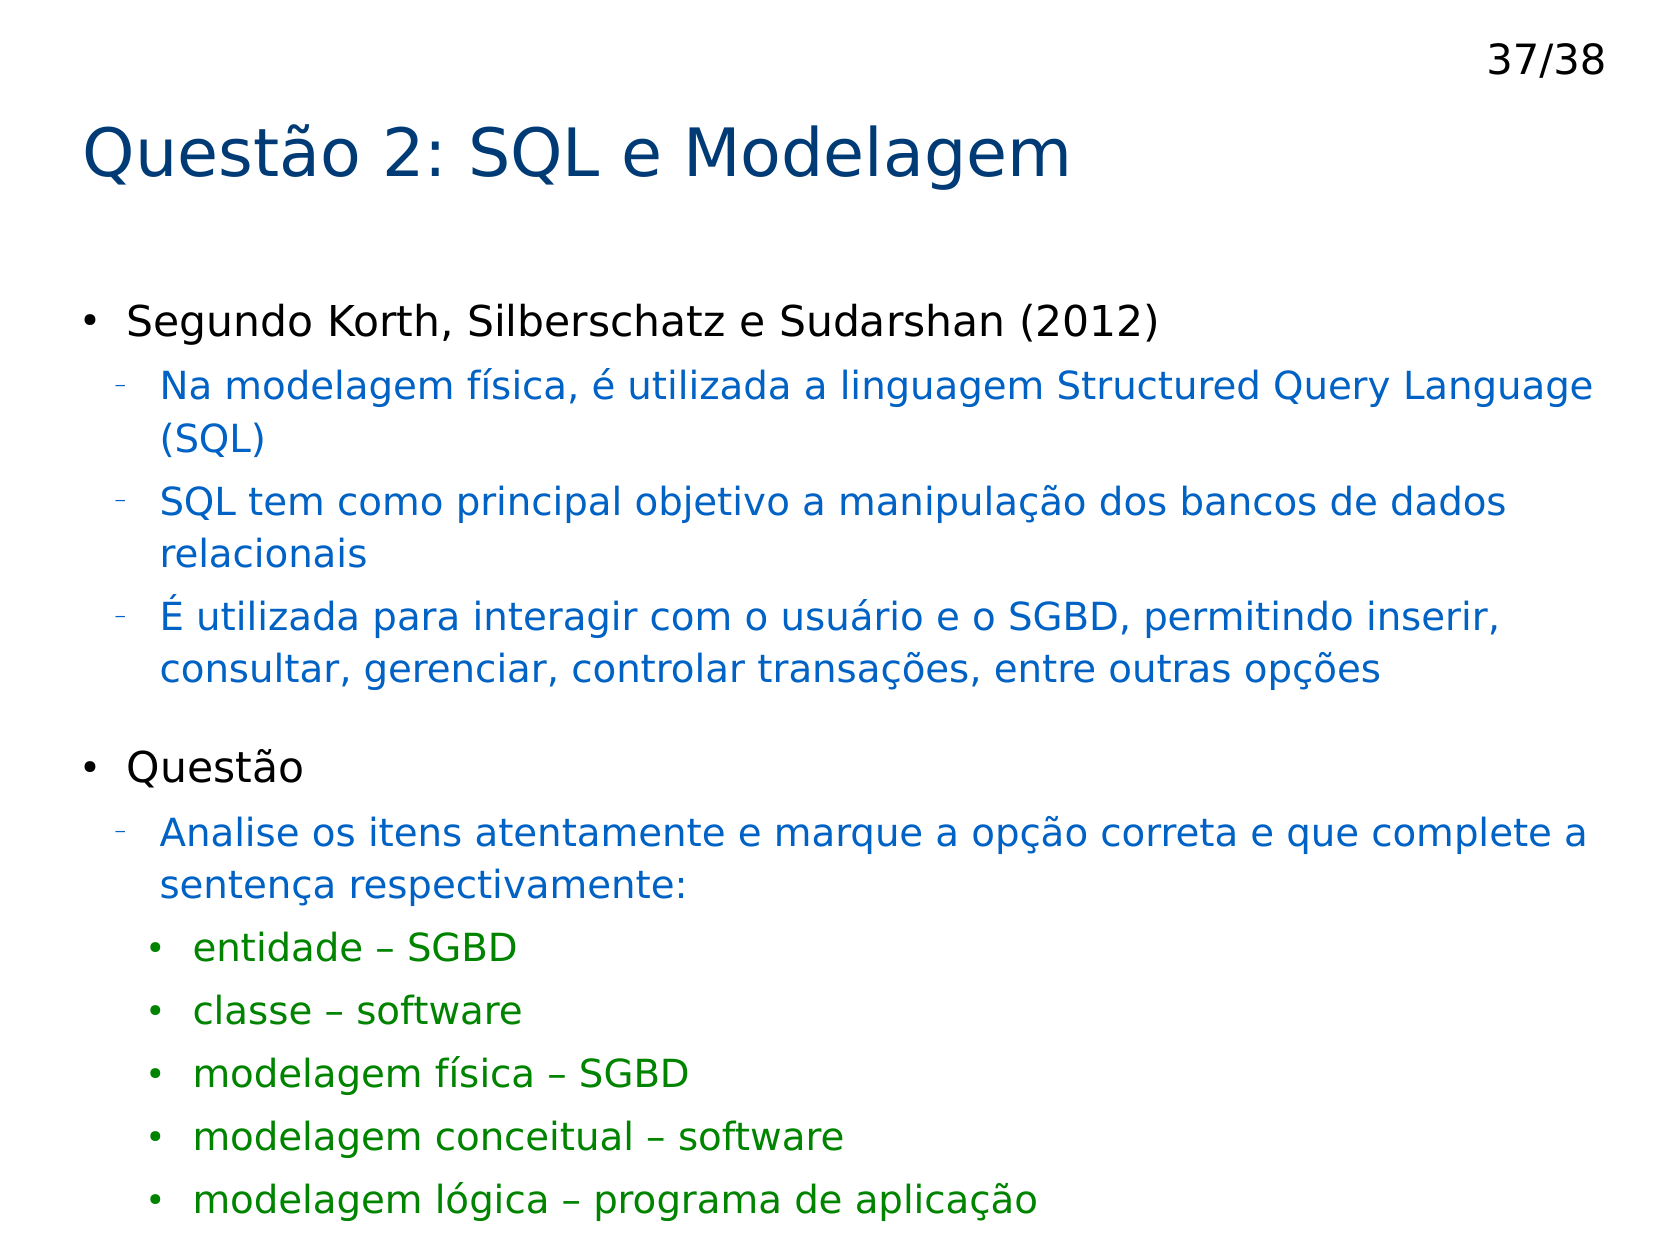

37
# Questão 2: SQL e Modelagem
Segundo Korth, Silberschatz e Sudarshan (2012)
Na modelagem física, é utilizada a linguagem Structured Query Language (SQL)
SQL tem como principal objetivo a manipulação dos bancos de dados relacionais
É utilizada para interagir com o usuário e o SGBD, permitindo inserir, consultar, gerenciar, controlar transações, entre outras opções
Questão
Analise os itens atentamente e marque a opção correta e que complete a sentença respectivamente:
entidade – SGBD
classe – software
modelagem física – SGBD
modelagem conceitual – software
modelagem lógica – programa de aplicação